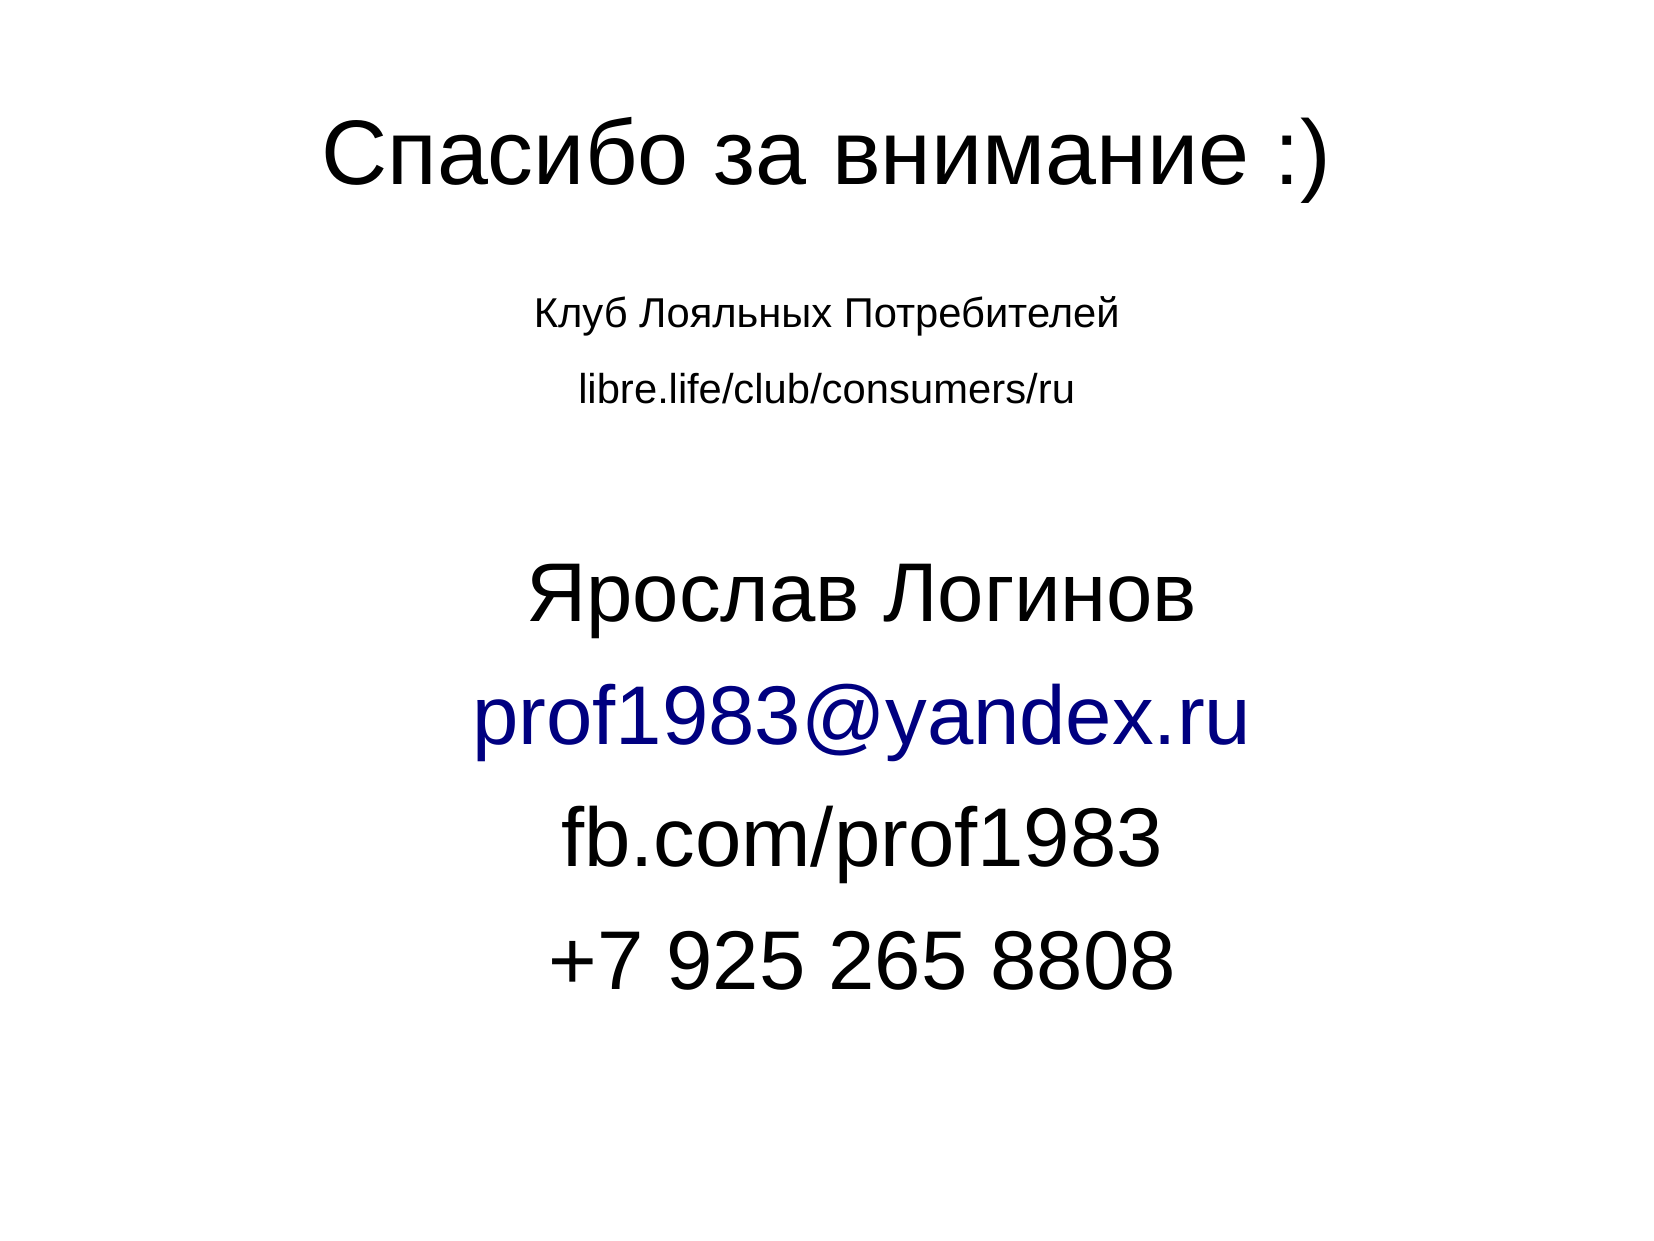

# Спасибо за внимание :)
Клуб Лояльных Потребителей
libre.life/club/consumers/ru
Ярослав Логинов
prof1983@yandex.ru
fb.com/prof1983
+7 925 265 8808